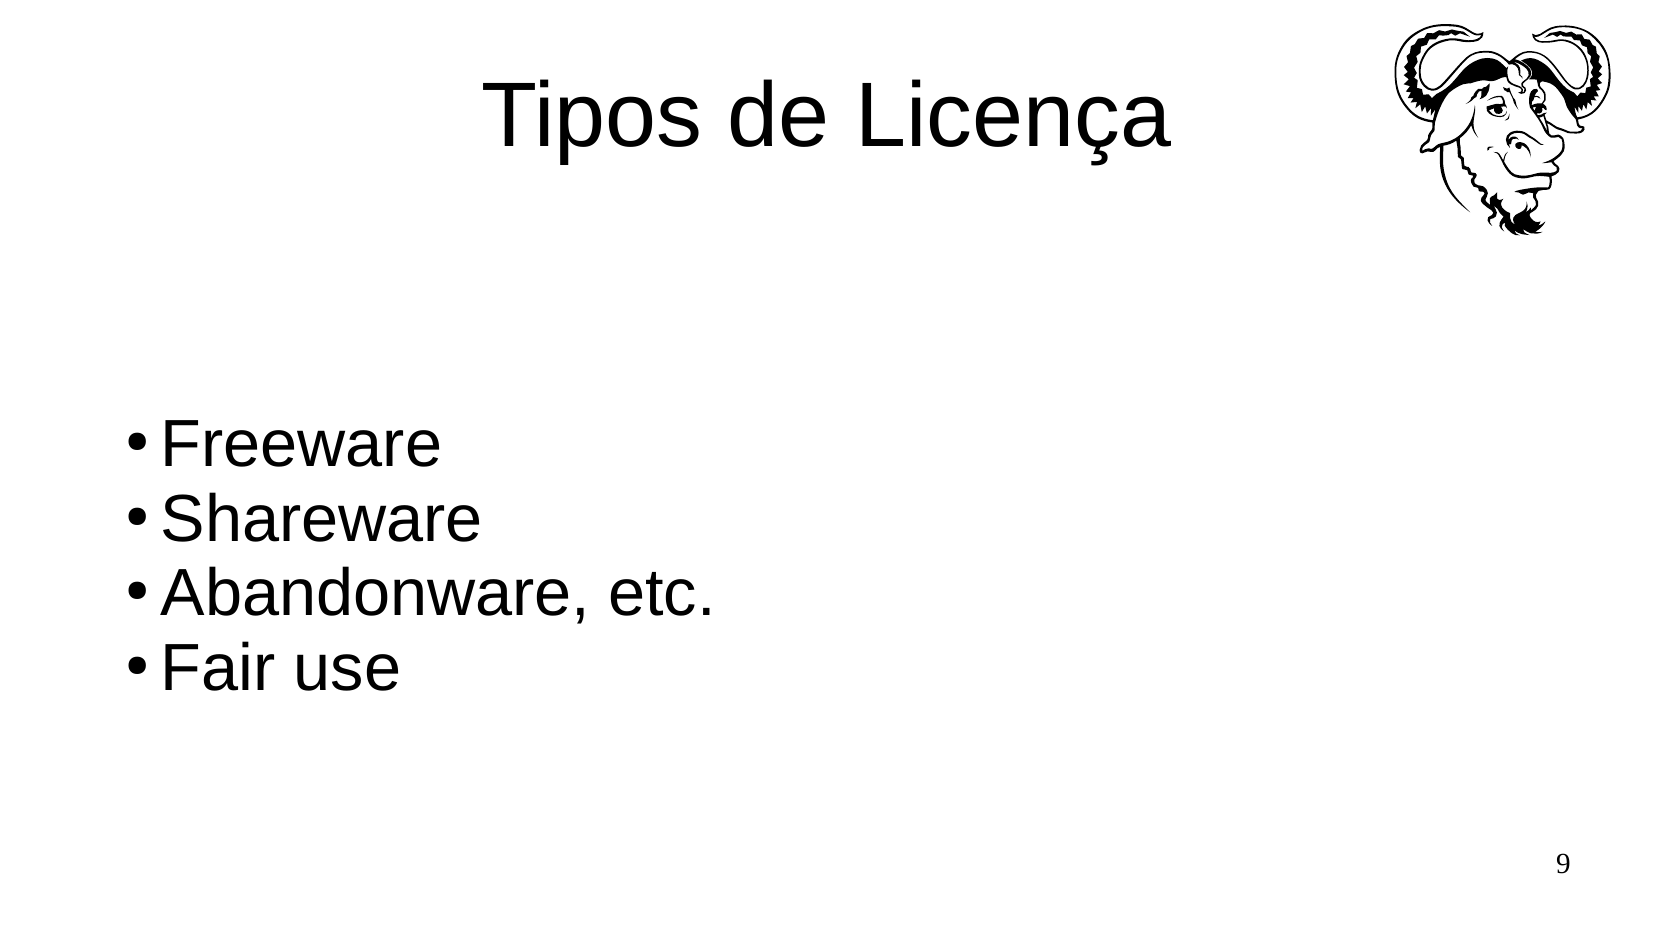

# Tipos de Licença
Freeware
Shareware
Abandonware, etc.
Fair use
9